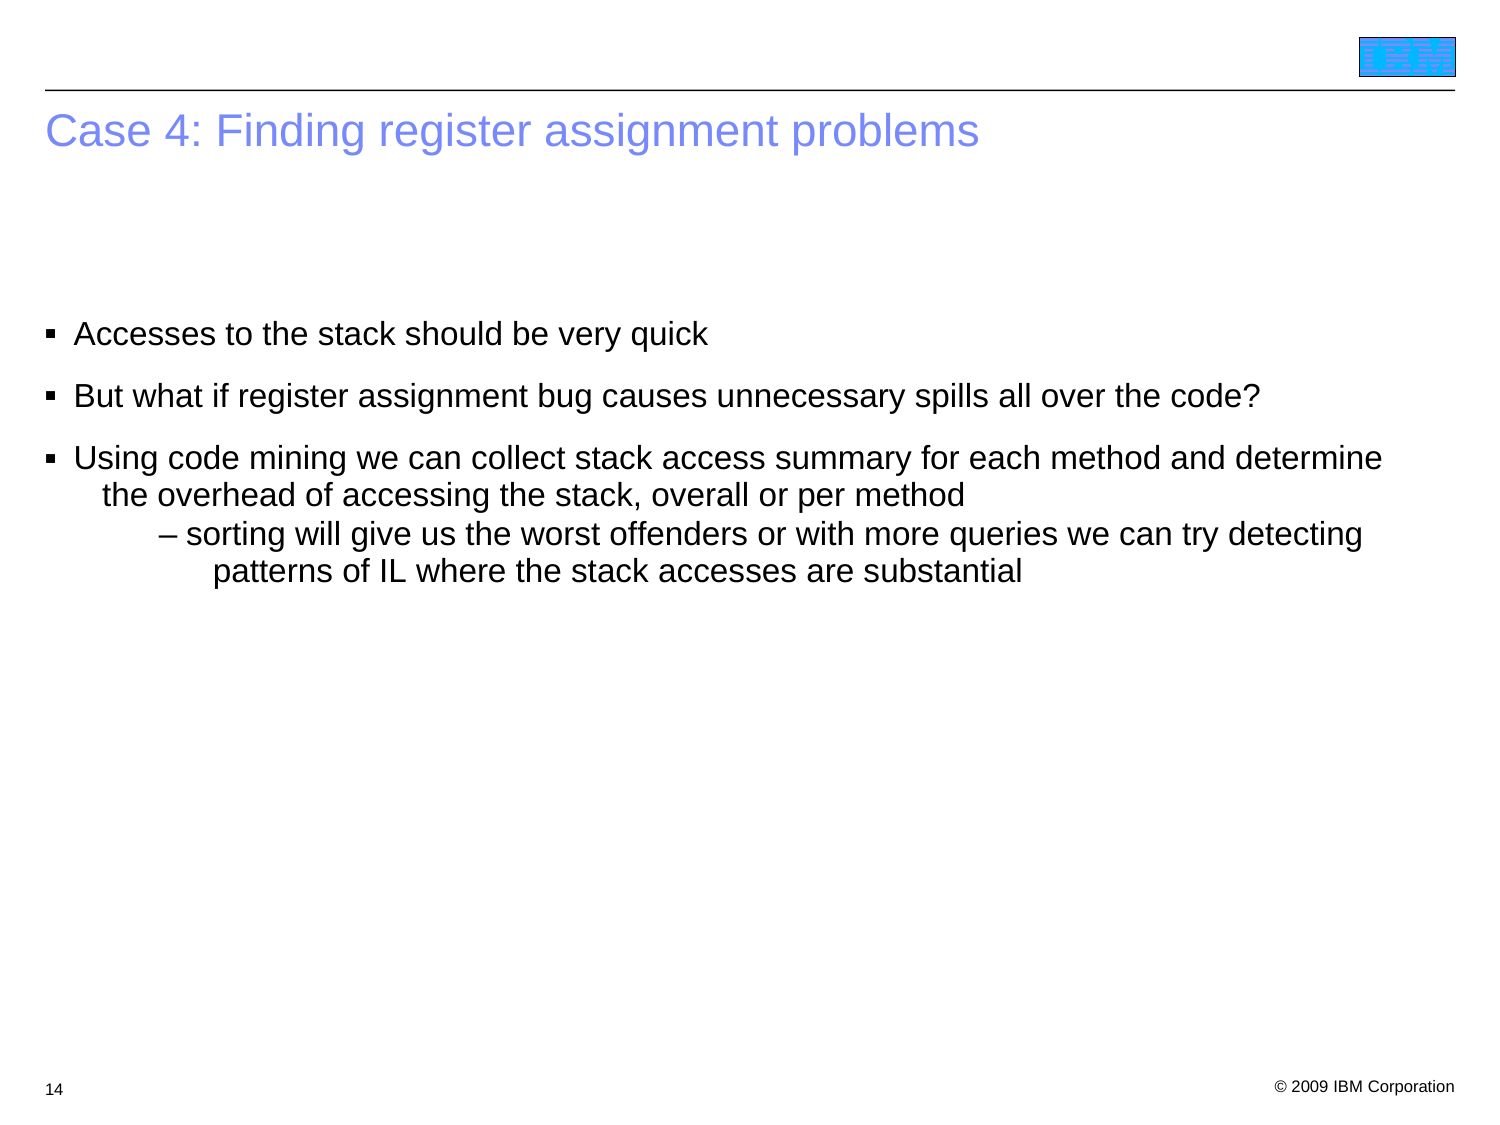

# Case 4: Finding register assignment problems
Accesses to the stack should be very quick
But what if register assignment bug causes unnecessary spills all over the code?
Using code mining we can collect stack access summary for each method and determine the overhead of accessing the stack, overall or per method
sorting will give us the worst offenders or with more queries we can try detecting patterns of IL where the stack accesses are substantial
14